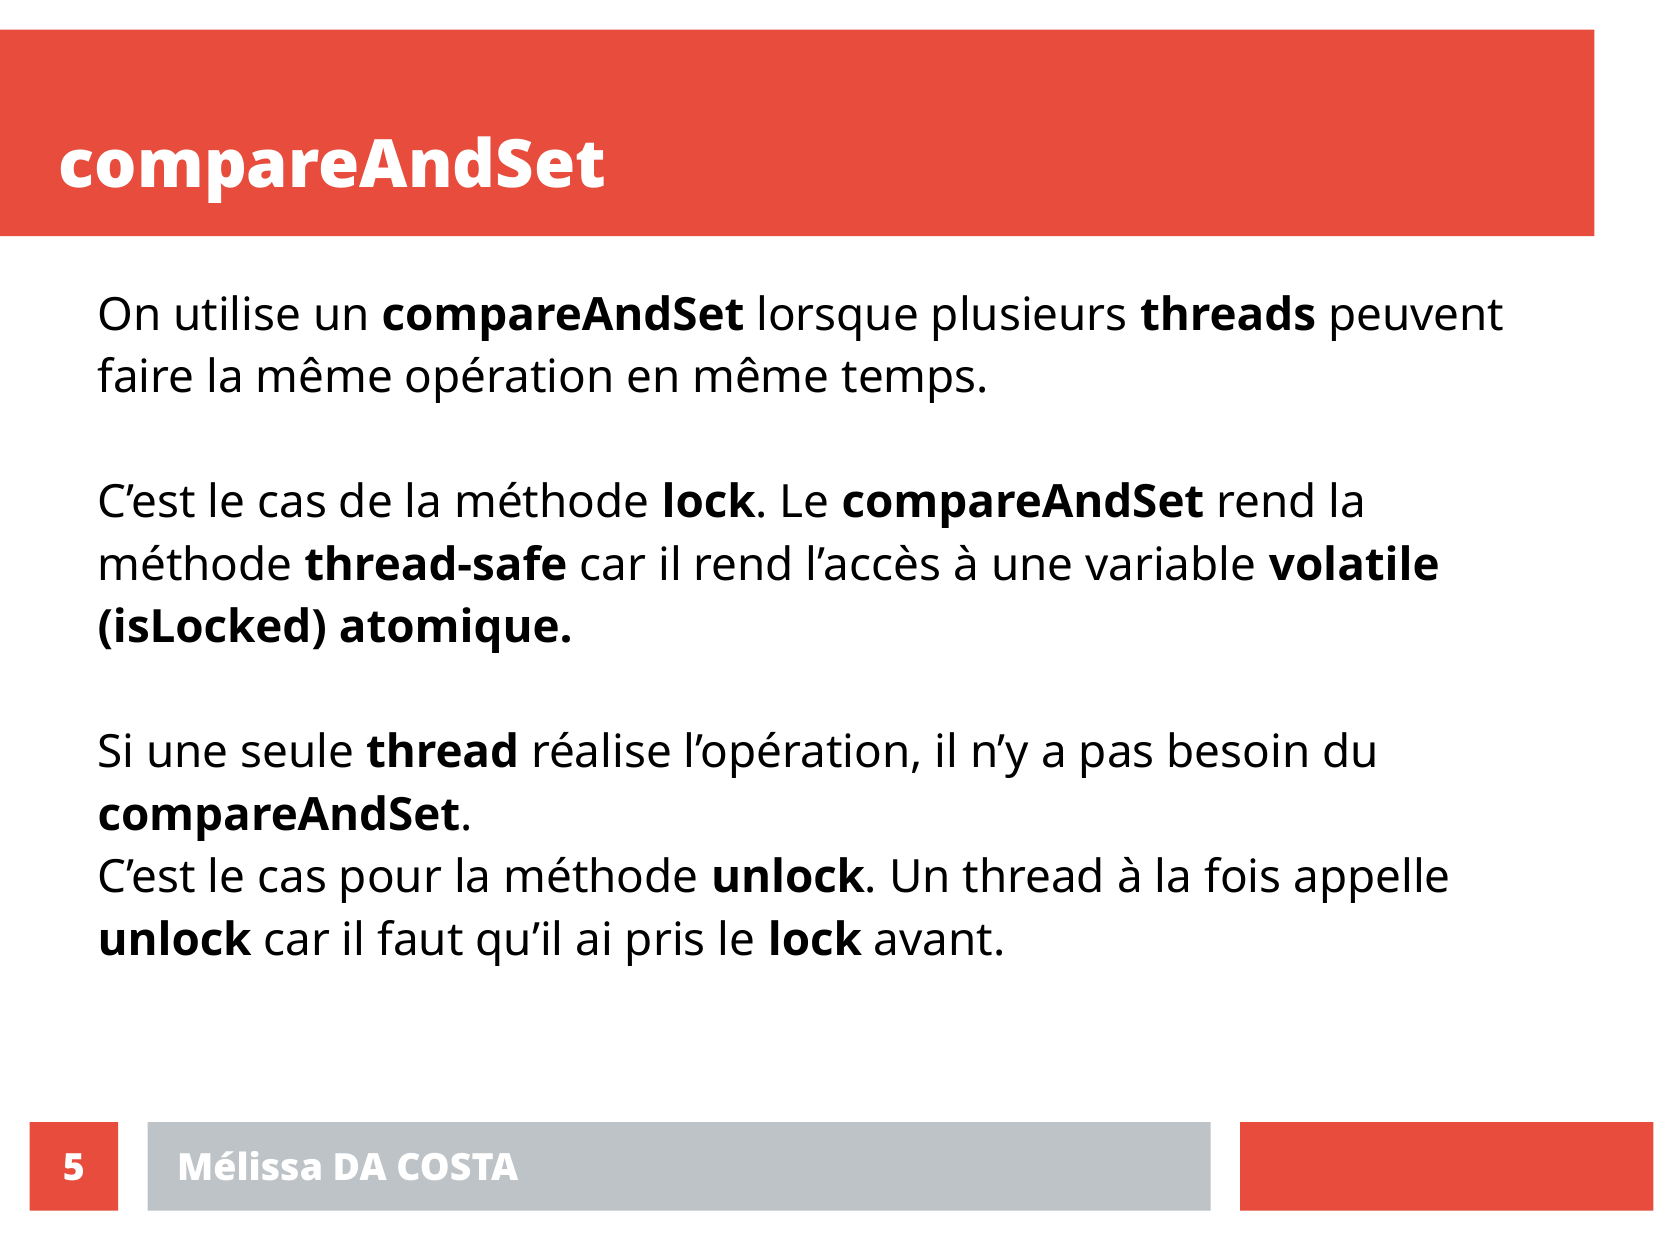

# compareAndSet
On utilise un compareAndSet lorsque plusieurs threads peuvent faire la même opération en même temps.
C’est le cas de la méthode lock. Le compareAndSet rend la méthode thread-safe car il rend l’accès à une variable volatile (isLocked) atomique.
Si une seule thread réalise l’opération, il n’y a pas besoin du compareAndSet.
C’est le cas pour la méthode unlock. Un thread à la fois appelle unlock car il faut qu’il ai pris le lock avant.
5
Mélissa DA COSTA